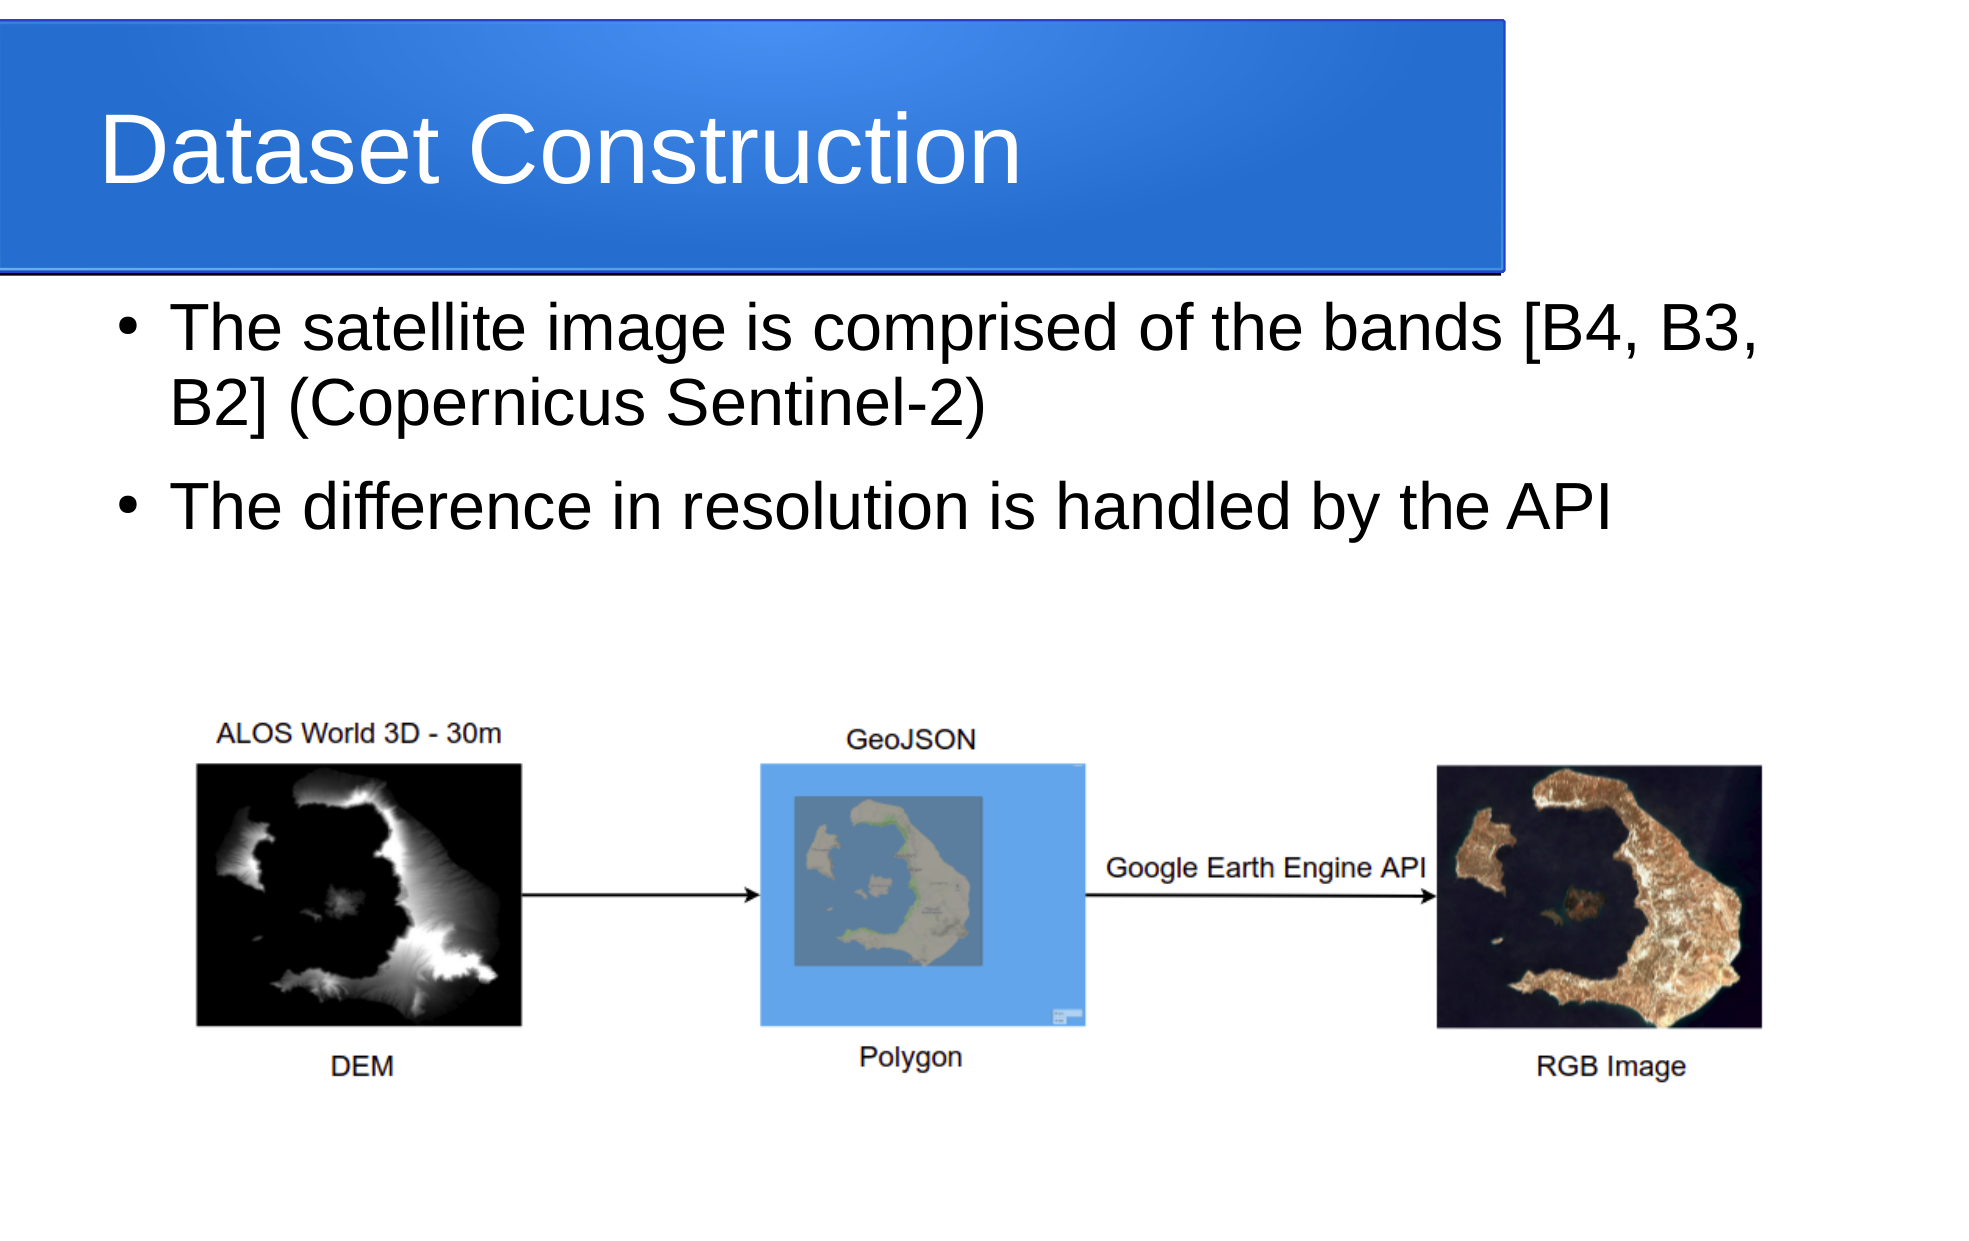

# Dataset Construction
The satellite image is comprised of the bands [B4, B3, B2] (Copernicus Sentinel-2)
The difference in resolution is handled by the API